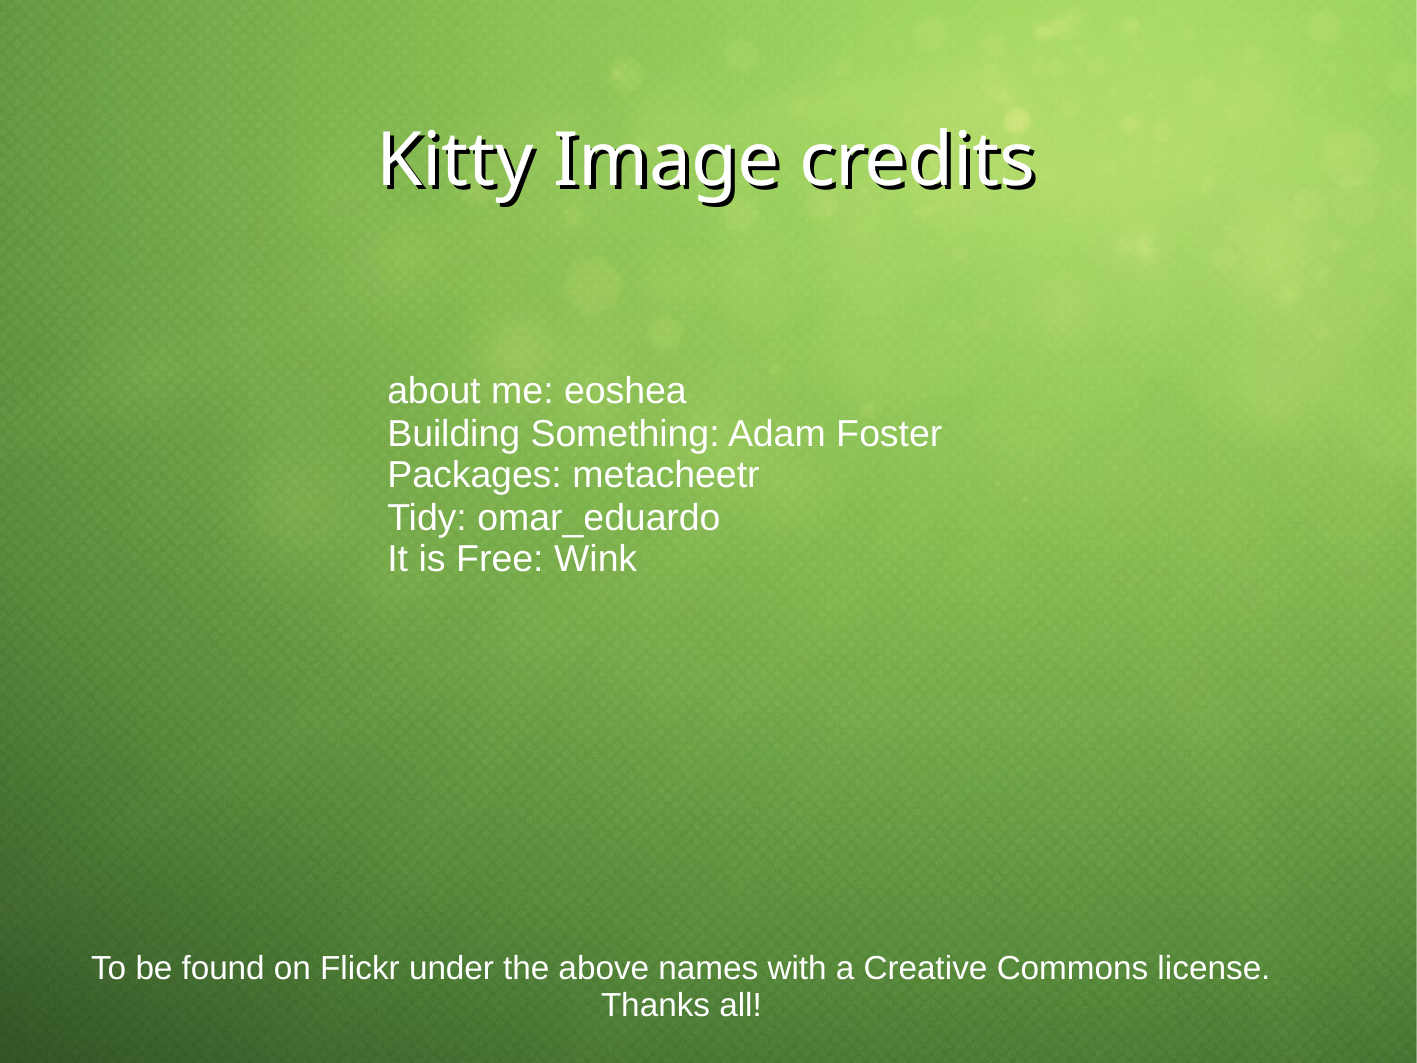

Kitty Image credits
about me: eoshea
Building Something: Adam Foster
Packages: metacheetr
Tidy: omar_eduardo
It is Free: Wink
To be found on Flickr under the above names with a Creative Commons license. Thanks all!